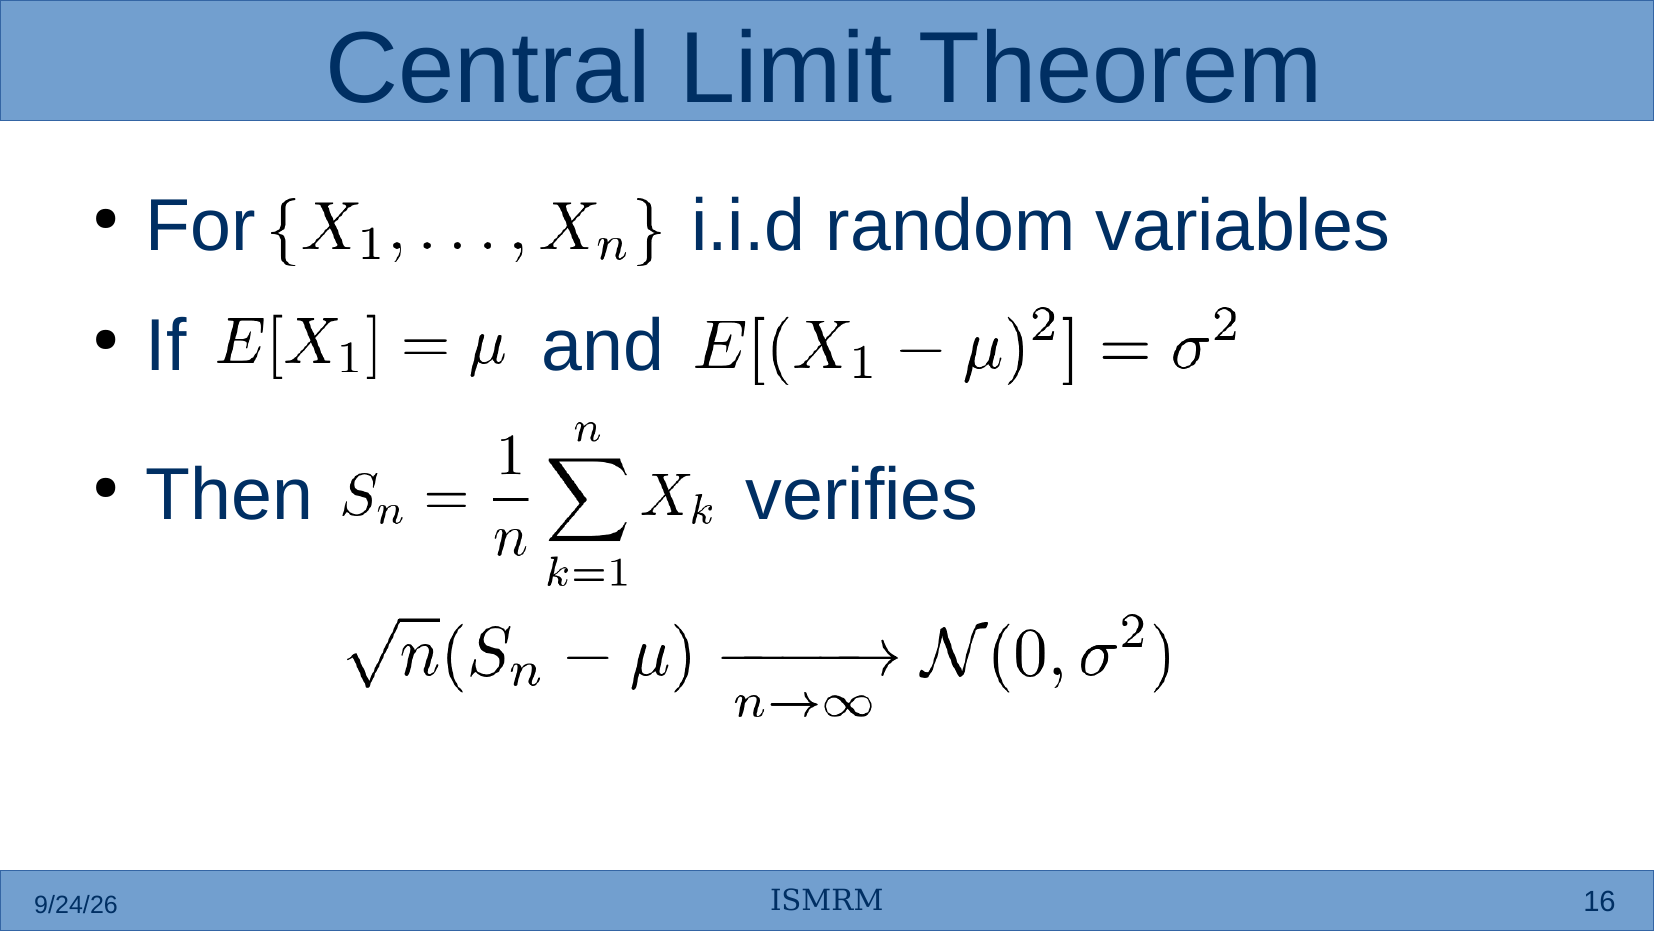

Central Limit Theorem
# For						 i.i.d random variables
If 				 and
Then						verifies
16